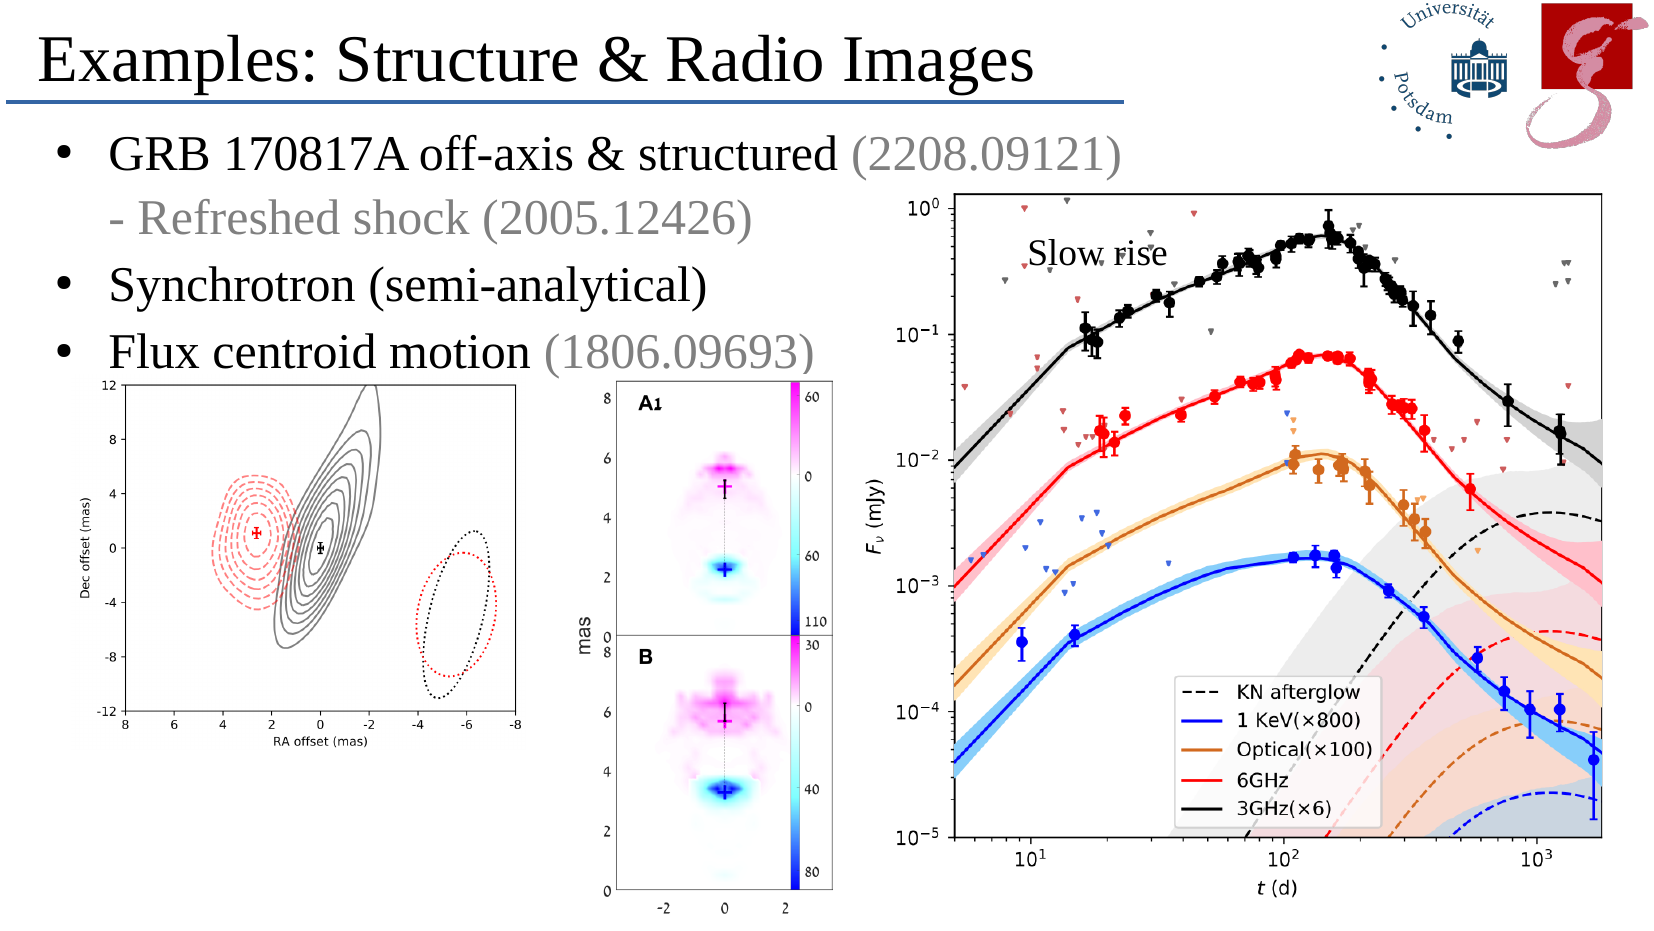

# Examples: Structure & Radio Images
GRB 170817A off-axis & structured (2208.09121)
- Refreshed shock (2005.12426)
Synchrotron (semi-analytical)
Flux centroid motion (1806.09693)
Slow rise